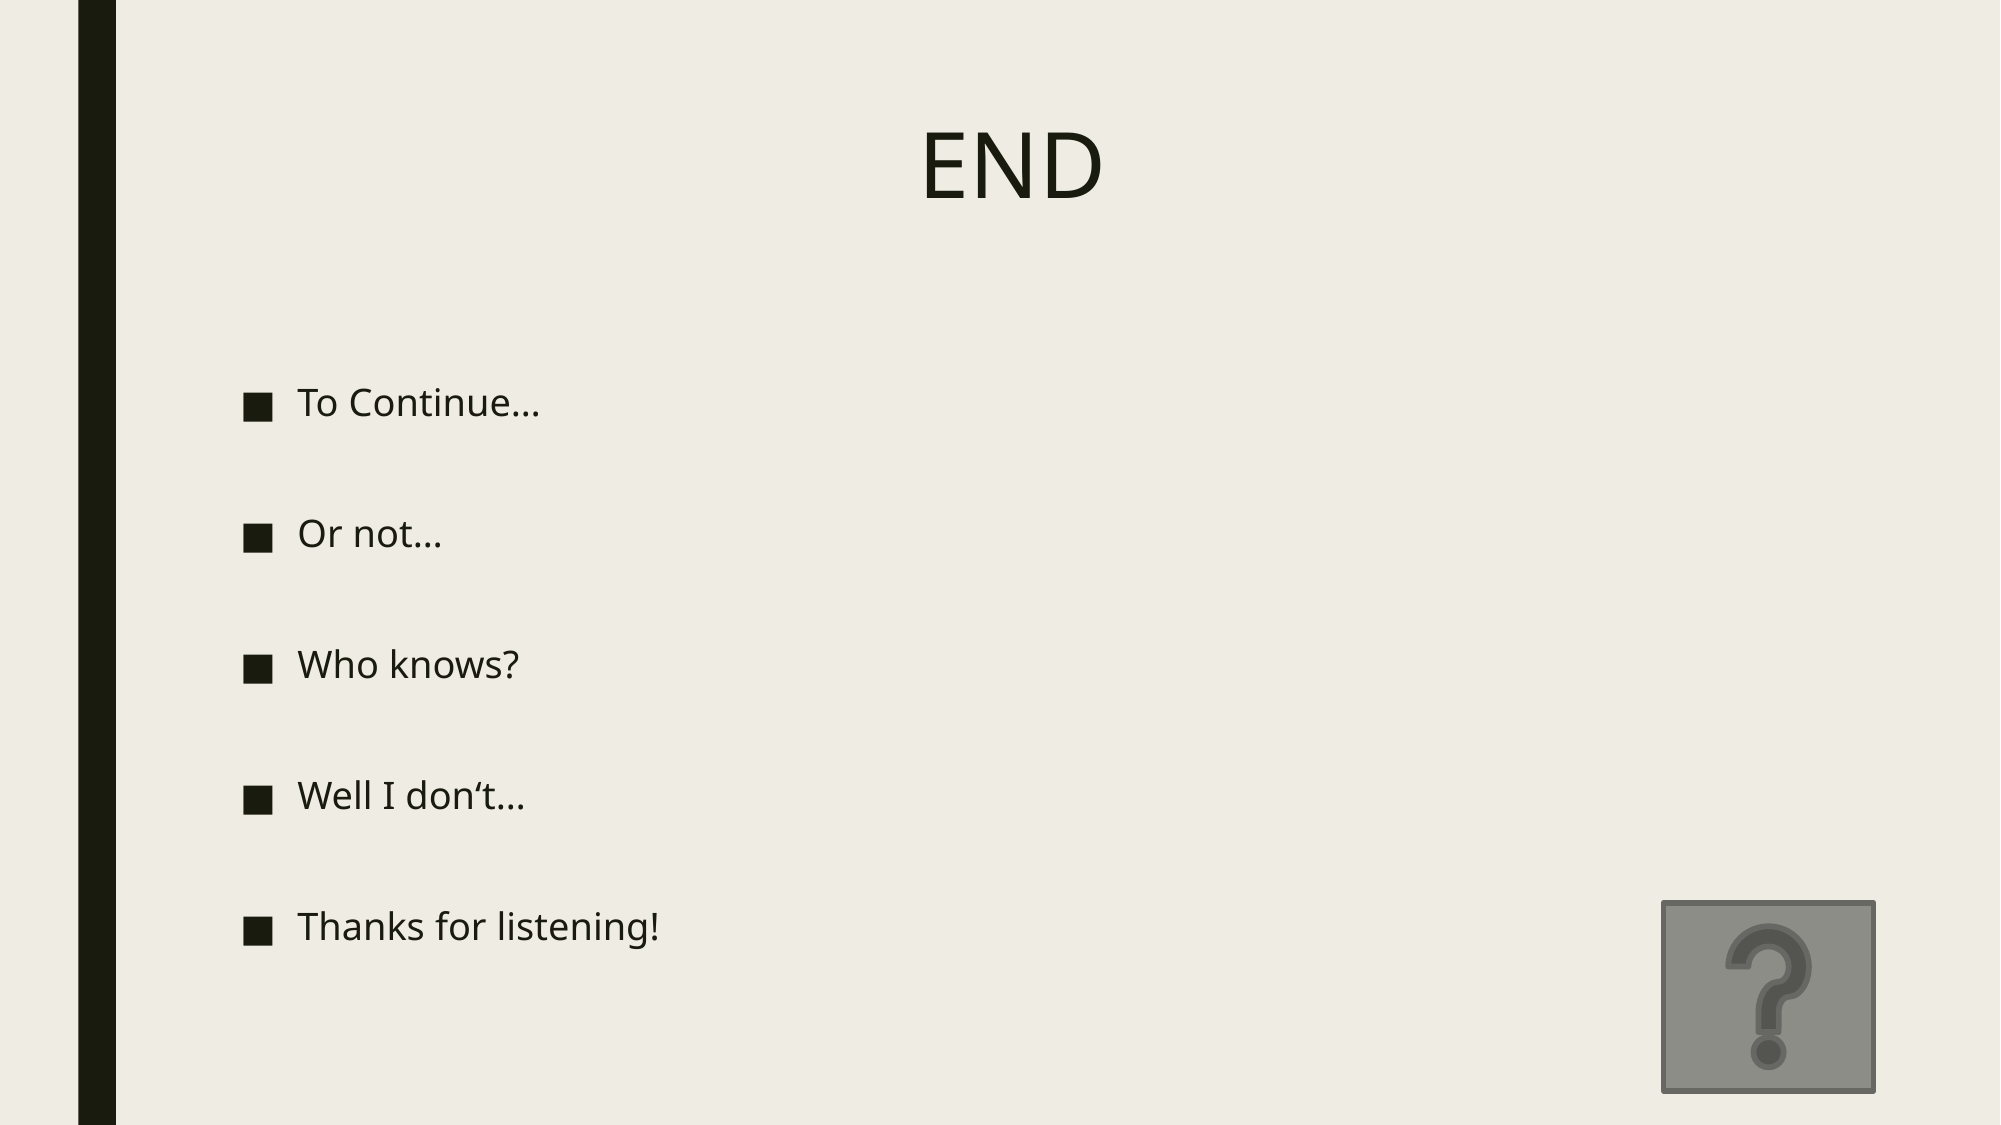

# END
To Continue…
Or not…
Who knows?
Well I don‘t…
Thanks for listening!